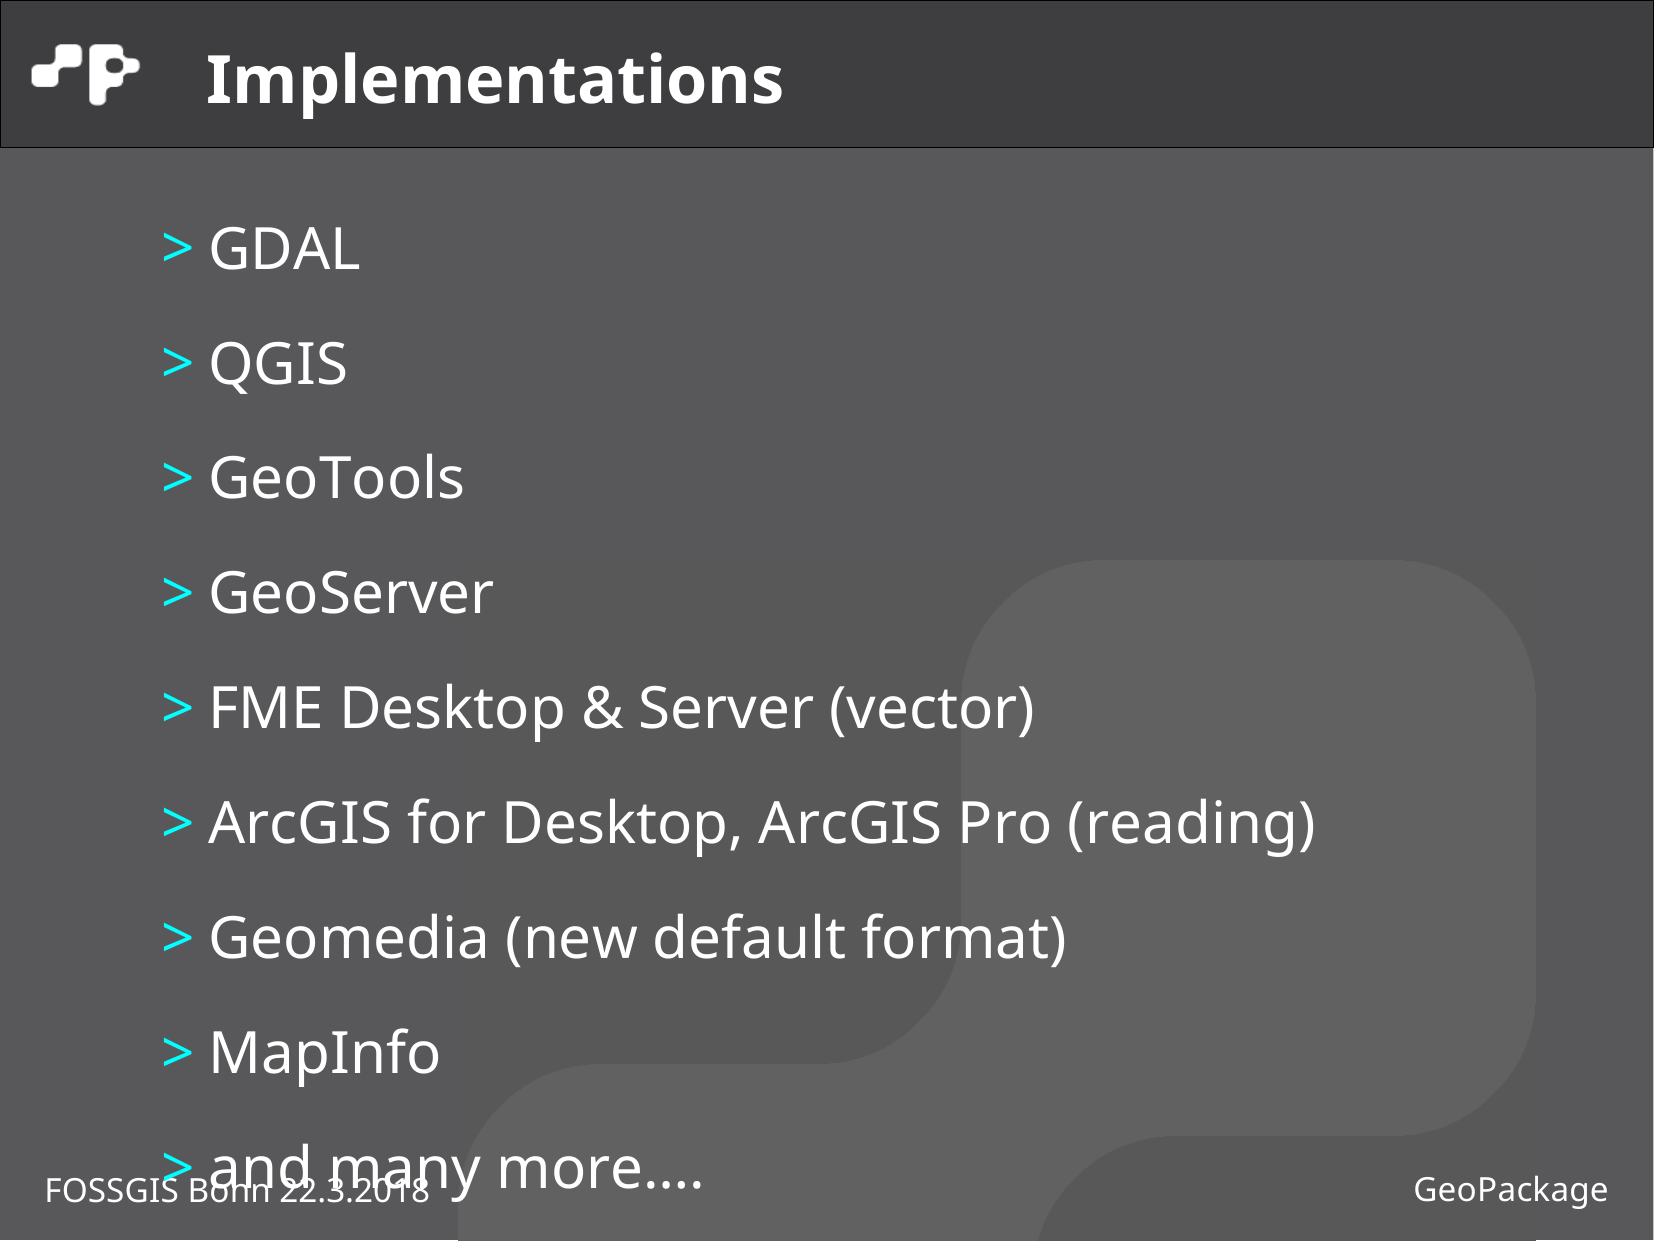

# Implementations
GDAL
QGIS
GeoTools
GeoServer
FME Desktop & Server (vector)
ArcGIS for Desktop, ArcGIS Pro (reading)
Geomedia (new default format)
MapInfo
and many more….